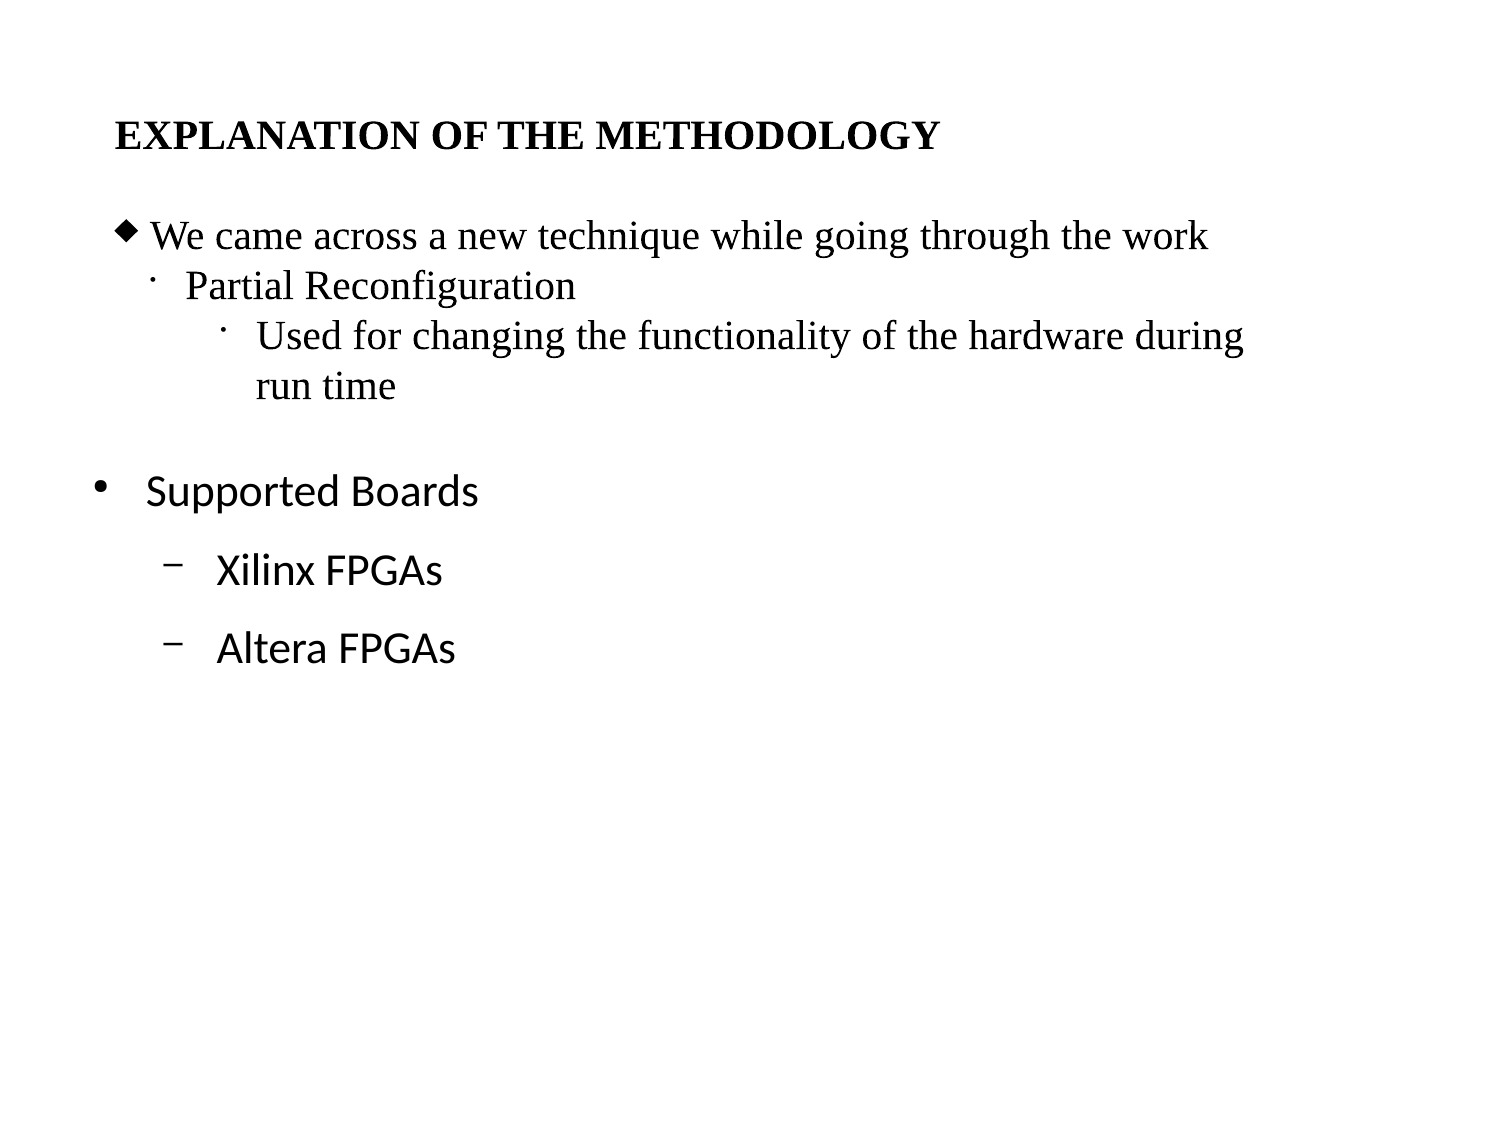

EXPLANATION OF THE METHODOLOGY
We came across a new technique while going through the work
Partial Reconfiguration
Used for changing the functionality of the hardware during run time
# Supported Boards
Xilinx FPGAs
Altera FPGAs